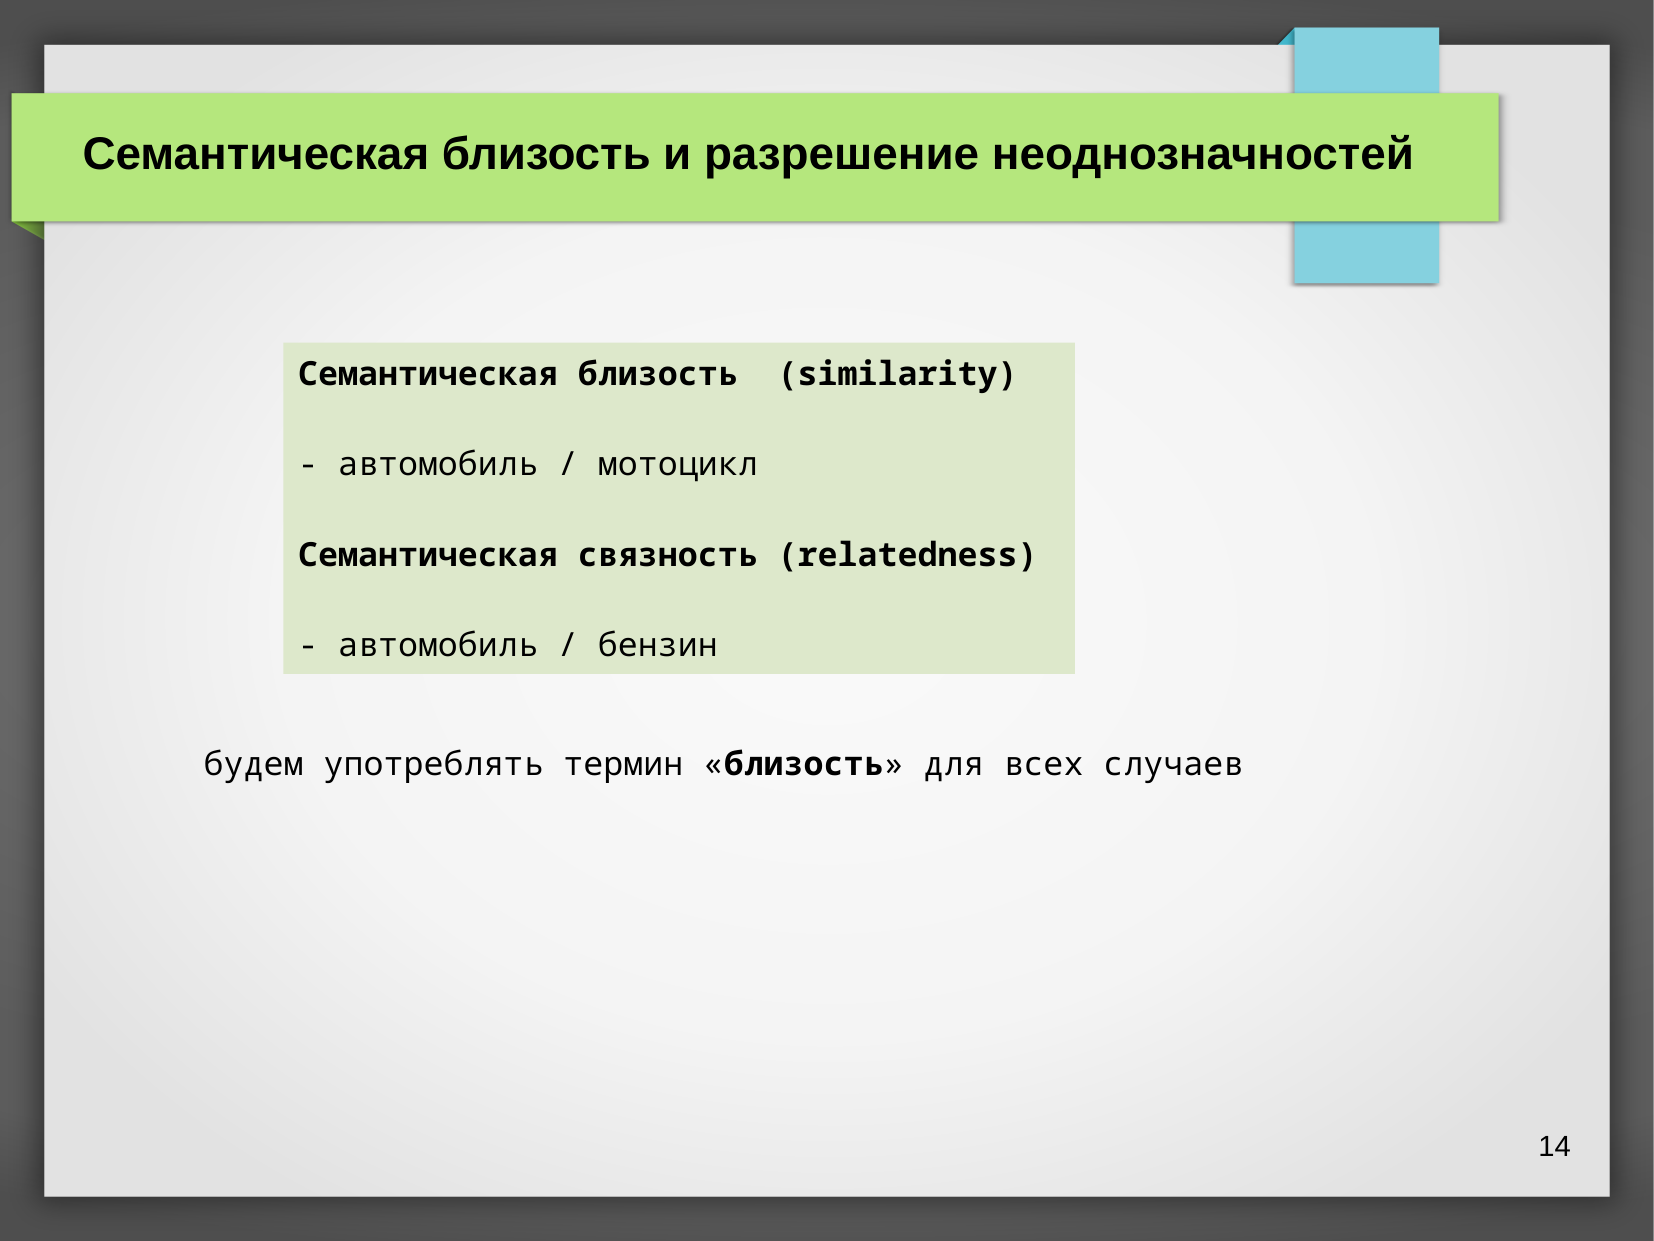

# Семантическая близость и разрешение неоднозначностей
Семантическая близость (similarity)
- автомобиль / мотоцикл
Семантическая связность (relatedness)
- автомобиль / бензин
будем употреблять термин «близость» для всех случаев
14